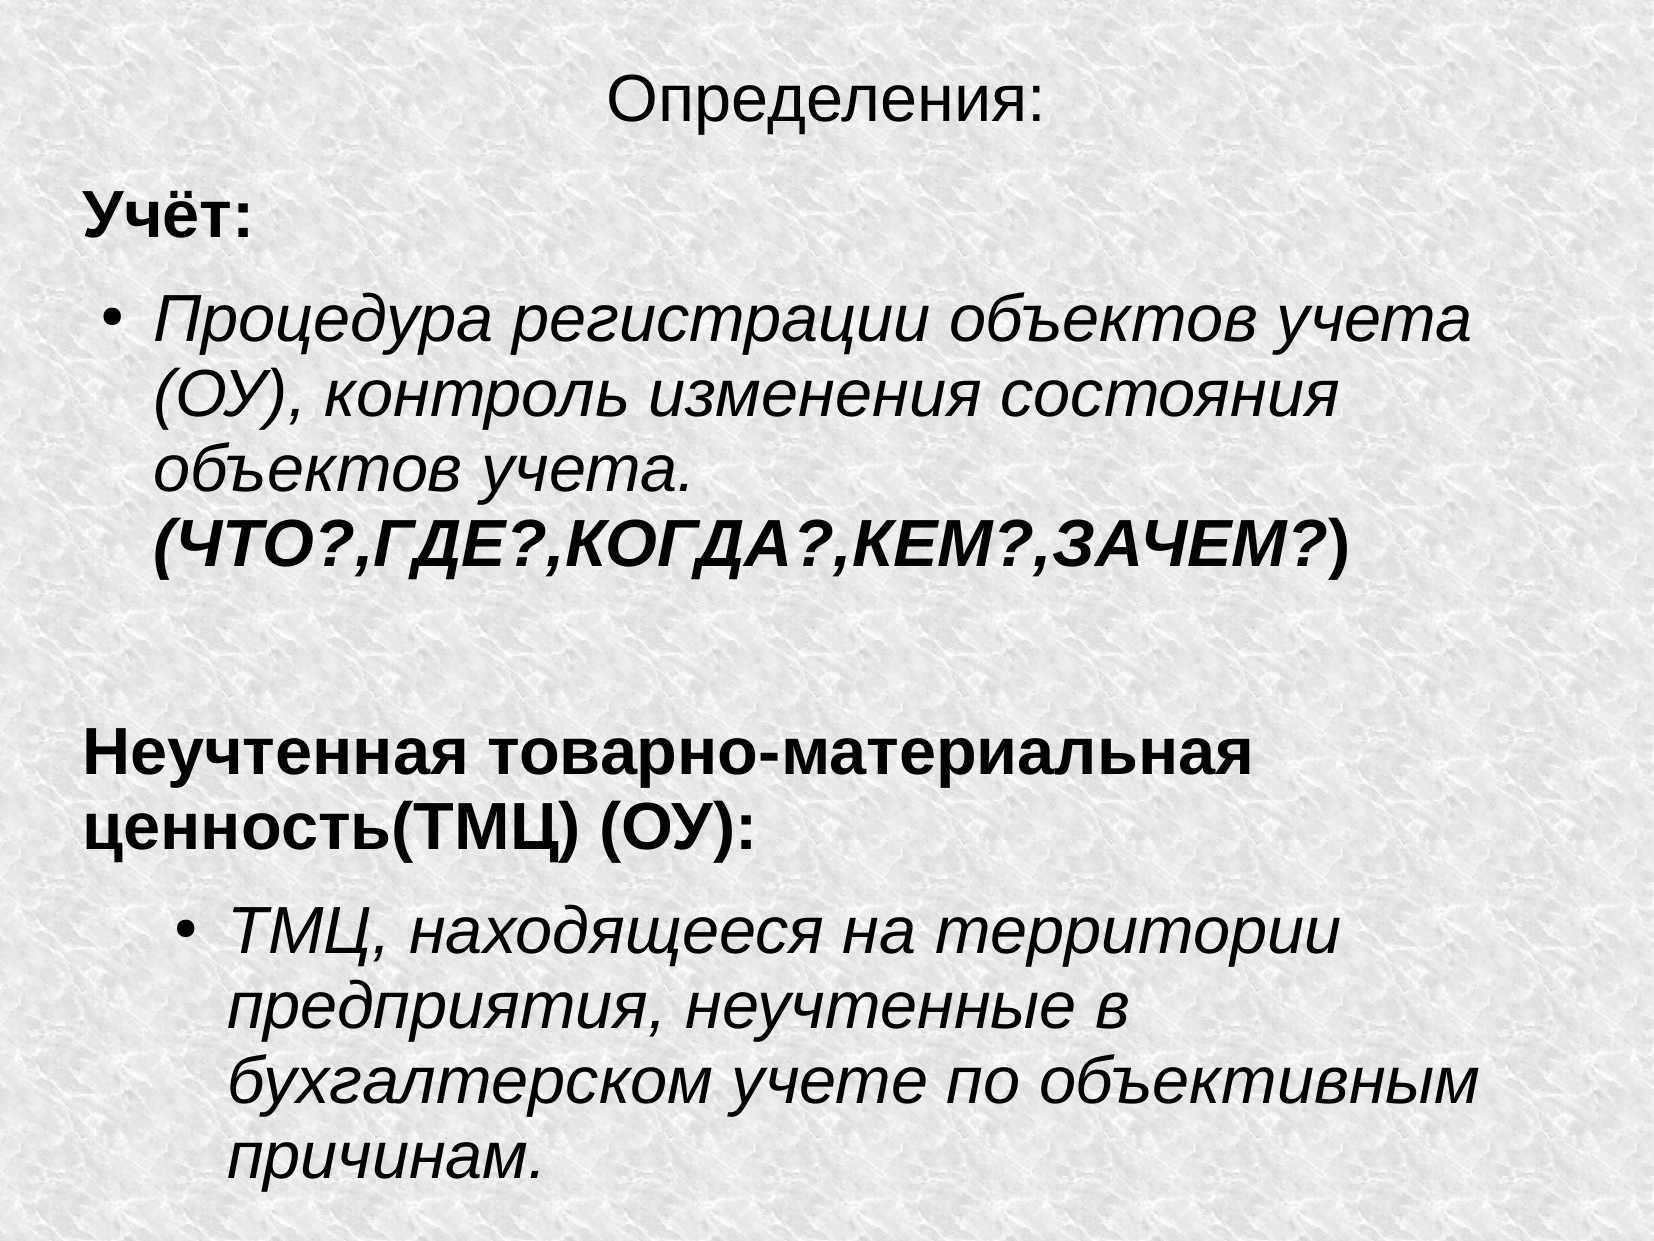

# Определения:
Учёт:
Процедура регистрации объектов учета (ОУ), контроль изменения состояния объектов учета. (ЧТО?,ГДЕ?,КОГДА?,КЕМ?,ЗАЧЕМ?)
Неучтенная товарно-материальная ценность(ТМЦ) (ОУ):
ТМЦ, находящееся на территории предприятия, неучтенные в бухгалтерском учете по объективным причинам.